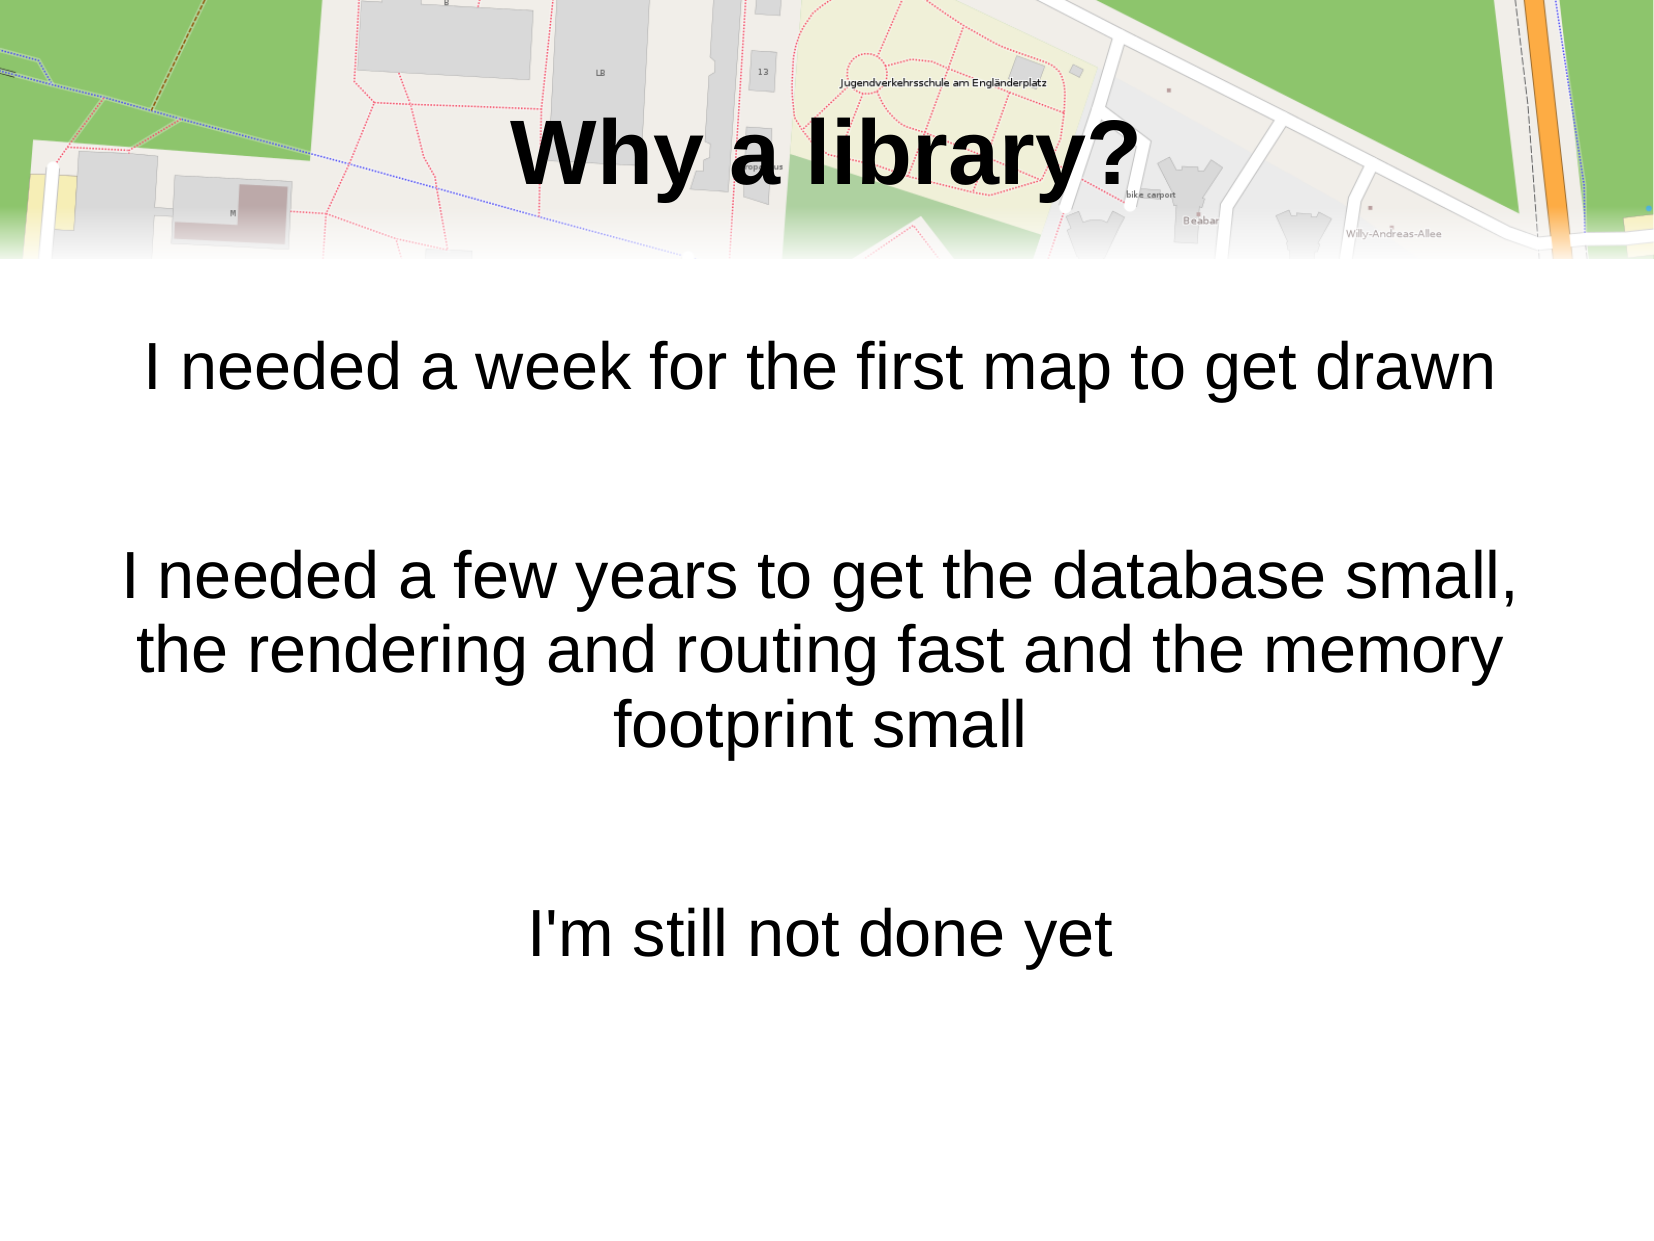

# Why a library?
I needed a week for the first map to get drawn
I needed a few years to get the database small, the rendering and routing fast and the memory footprint small
I'm still not done yet